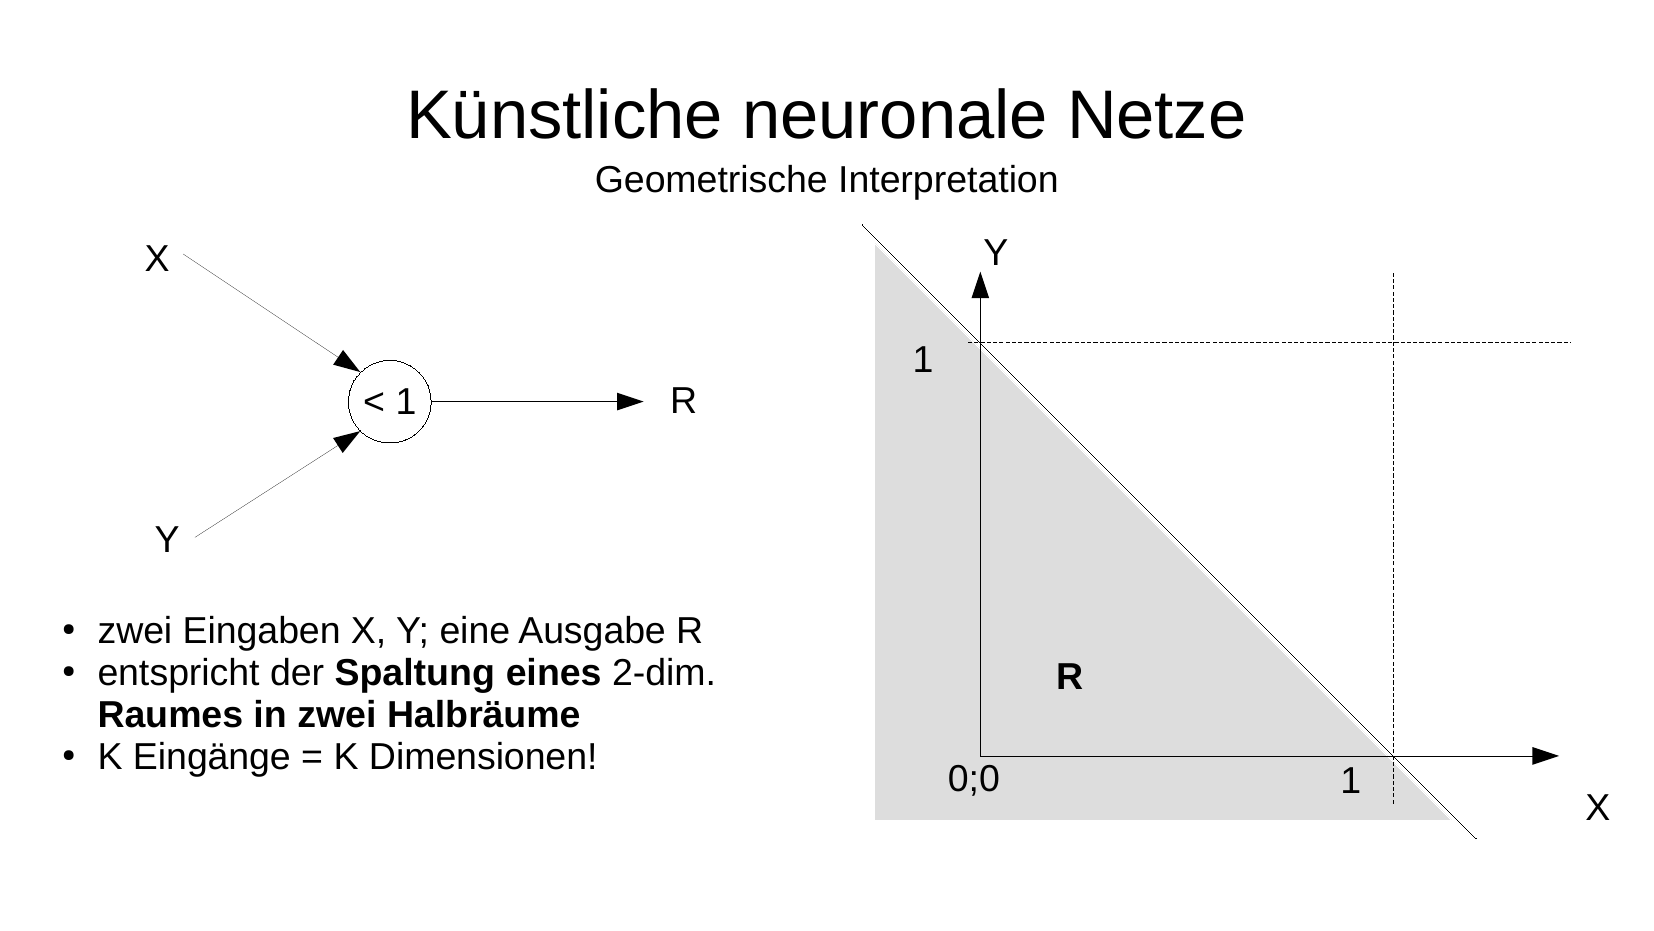

# Künstliche neuronale Netze
Geometrische Interpretation
Y
X
R
1
< 1
R
Y
zwei Eingaben X, Y; eine Ausgabe R
entspricht der Spaltung eines 2-dim. Raumes in zwei Halbräume
K Eingänge = K Dimensionen!
0;0
1
X